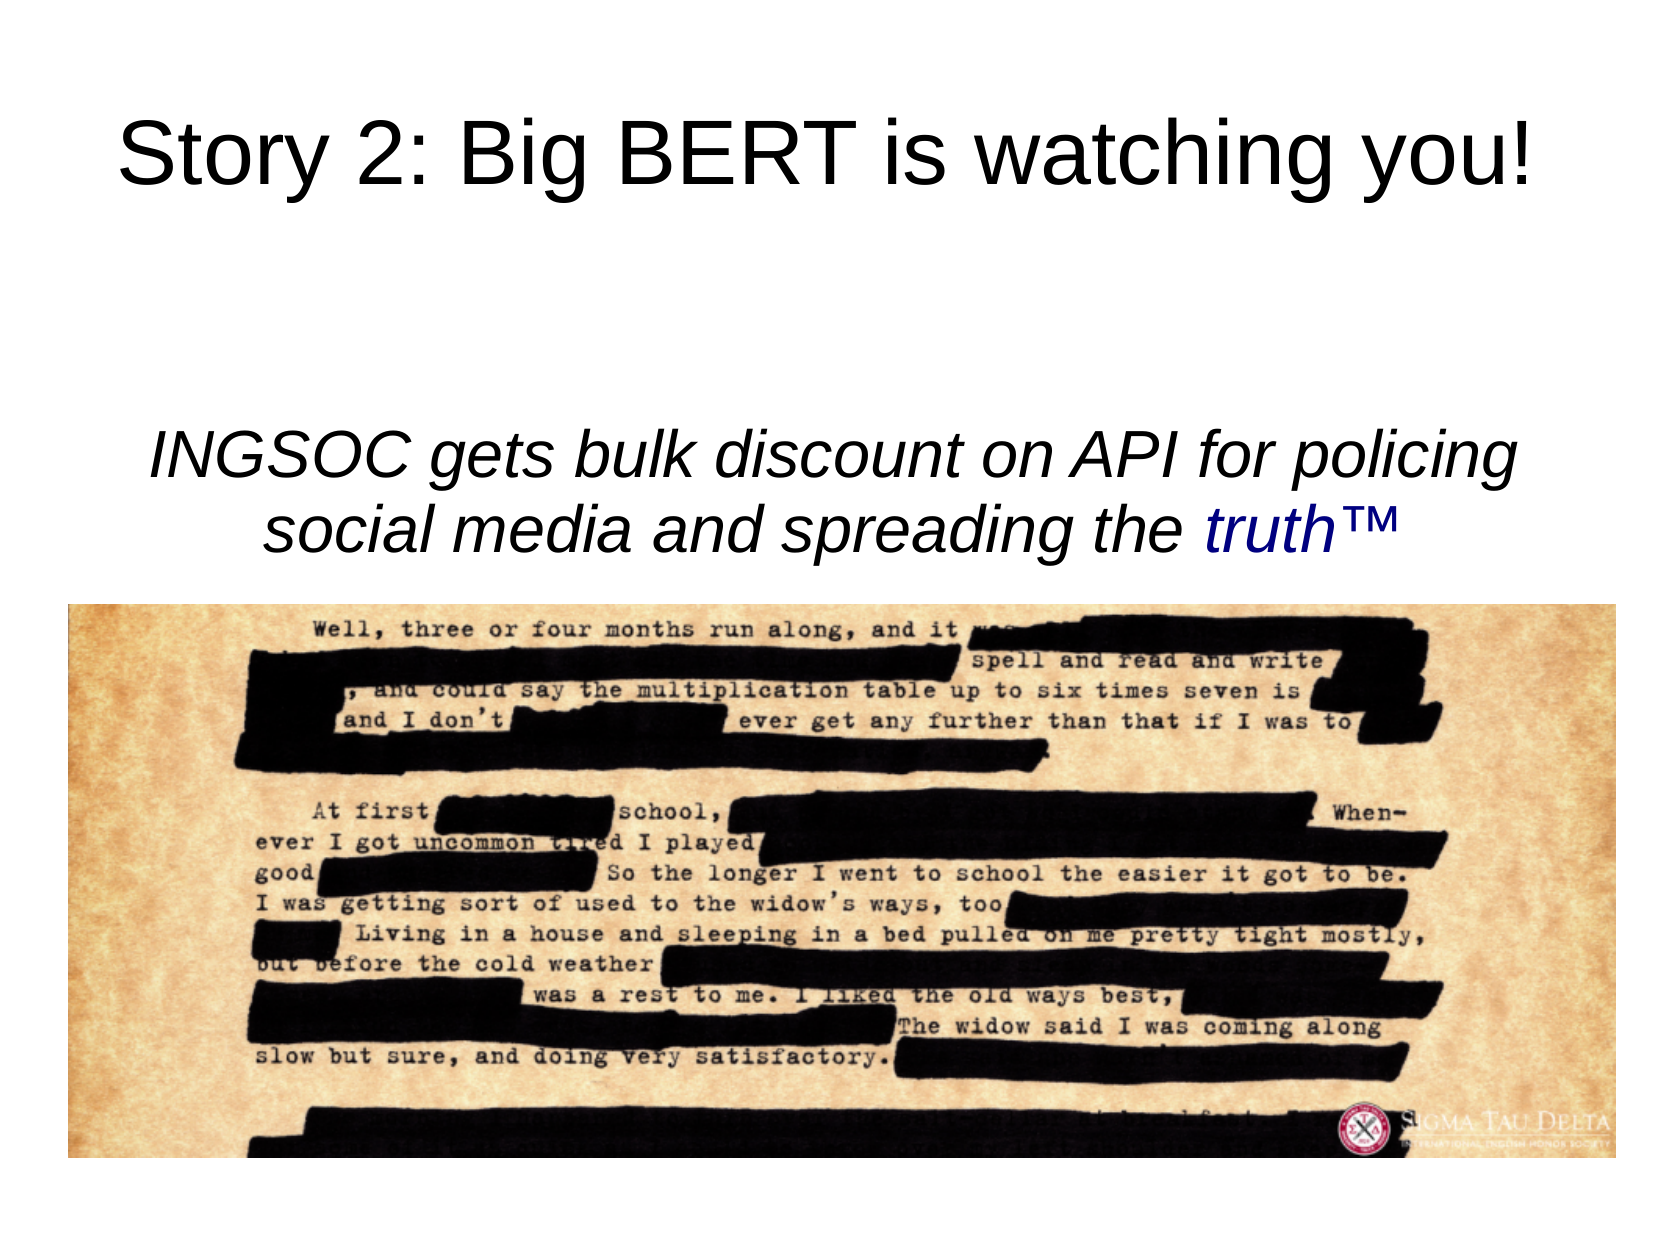

# Story 2: Big BERT is watching you!
INGSOC gets bulk discount on API for policing social media and spreading the truth™